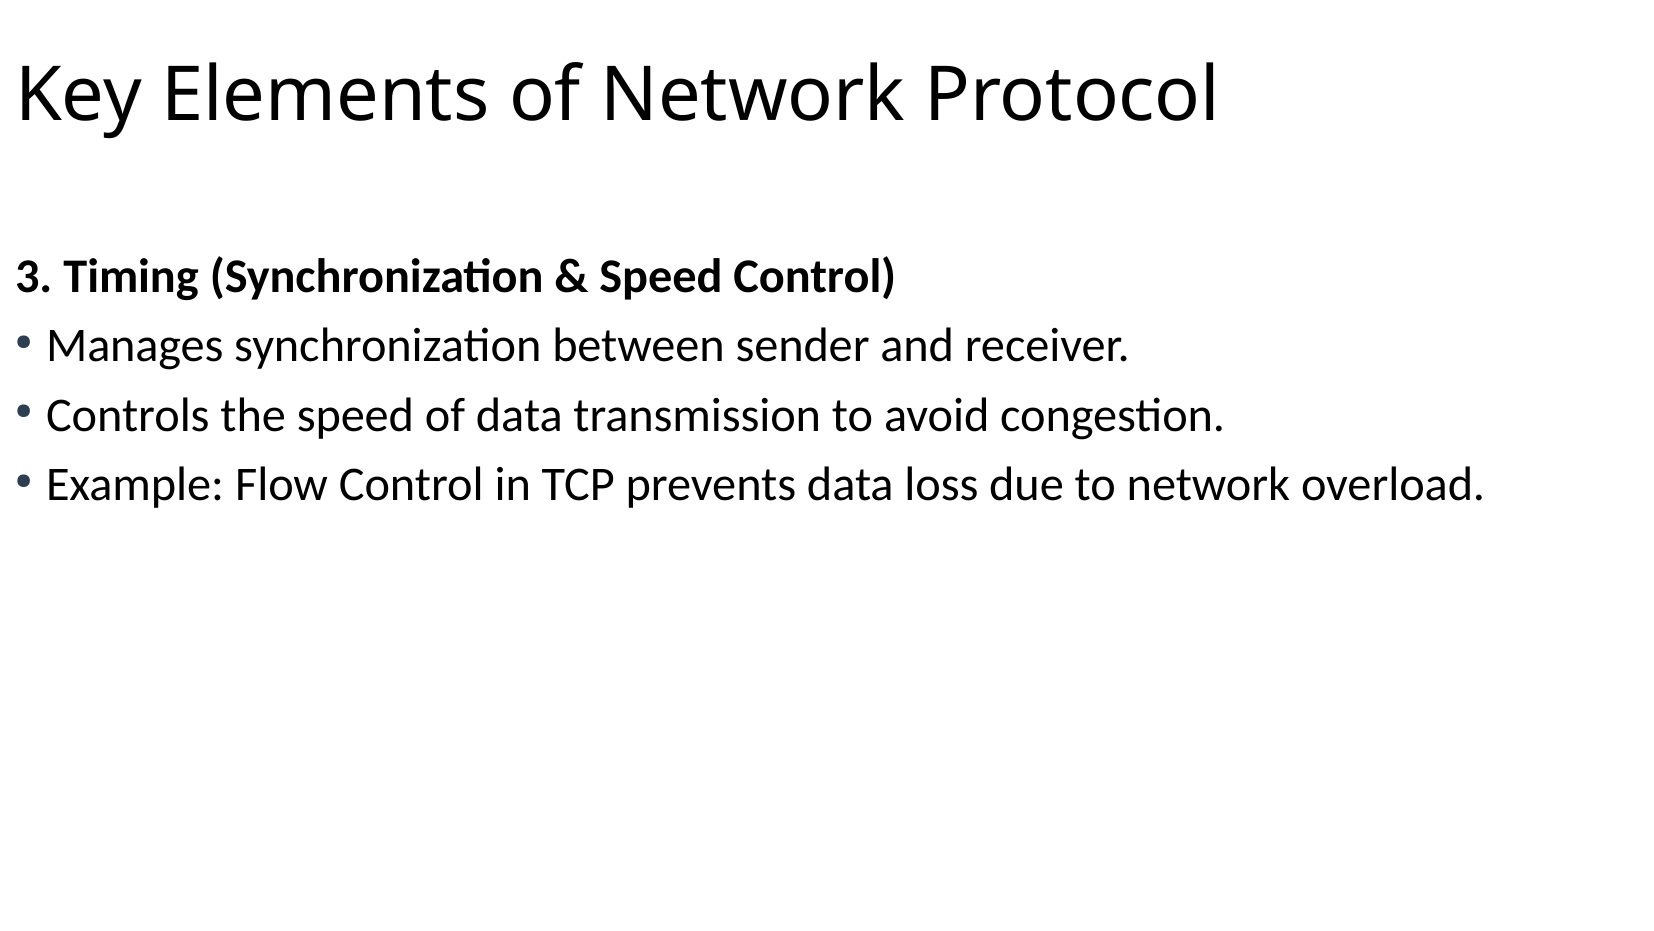

# Key Elements of Network Protocol
3. Timing (Synchronization & Speed Control)
Manages synchronization between sender and receiver.
Controls the speed of data transmission to avoid congestion.
Example: Flow Control in TCP prevents data loss due to network overload.